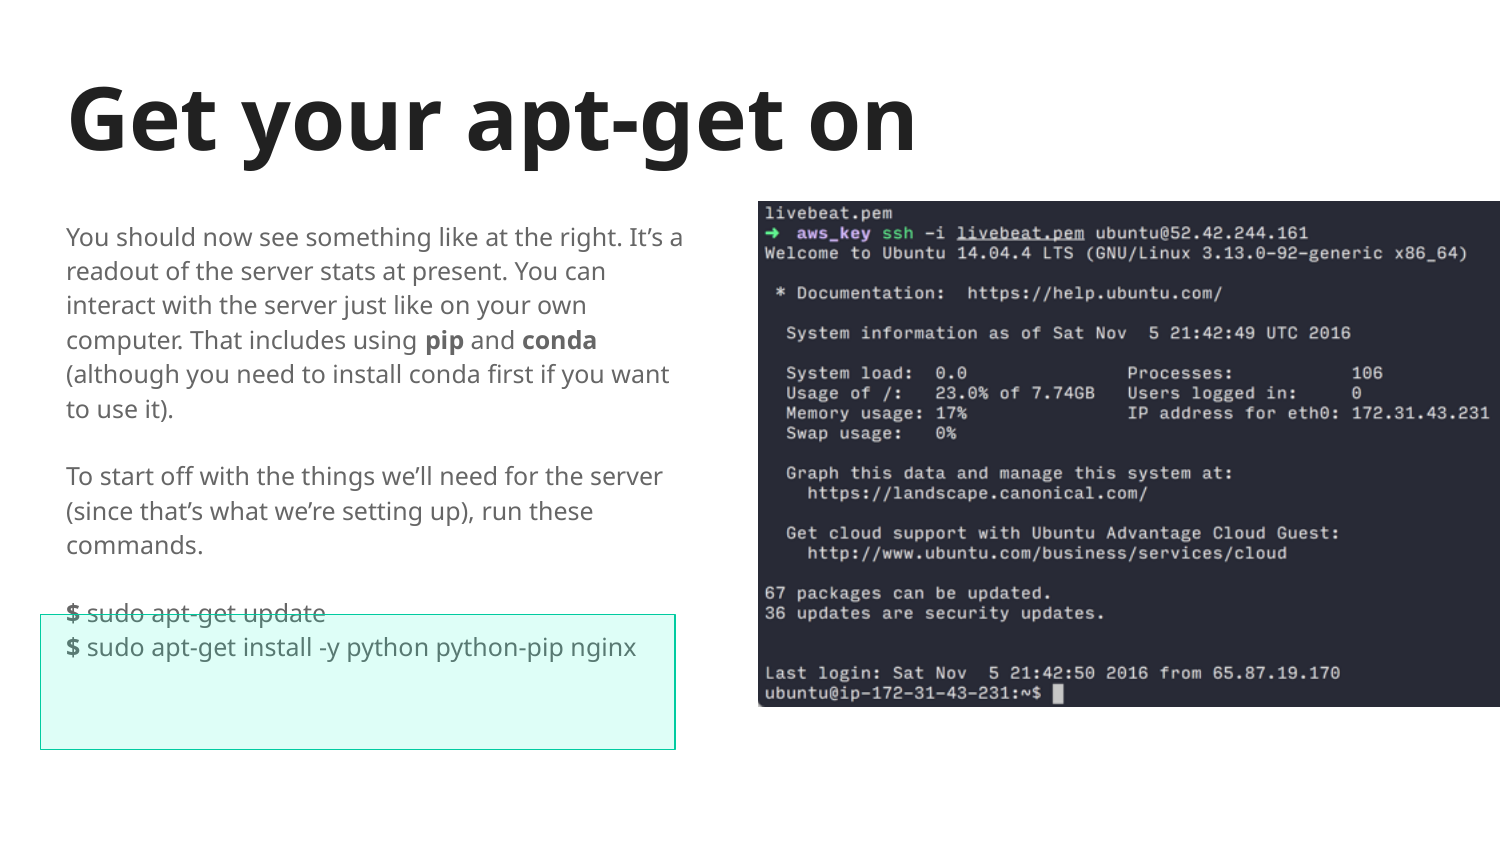

# Get your apt-get on
You should now see something like at the right. It’s a readout of the server stats at present. You can interact with the server just like on your own computer. That includes using pip and conda (although you need to install conda first if you want to use it).
To start off with the things we’ll need for the server (since that’s what we’re setting up), run these commands.
$ sudo apt-get update
$ sudo apt-get install -y python python-pip nginx